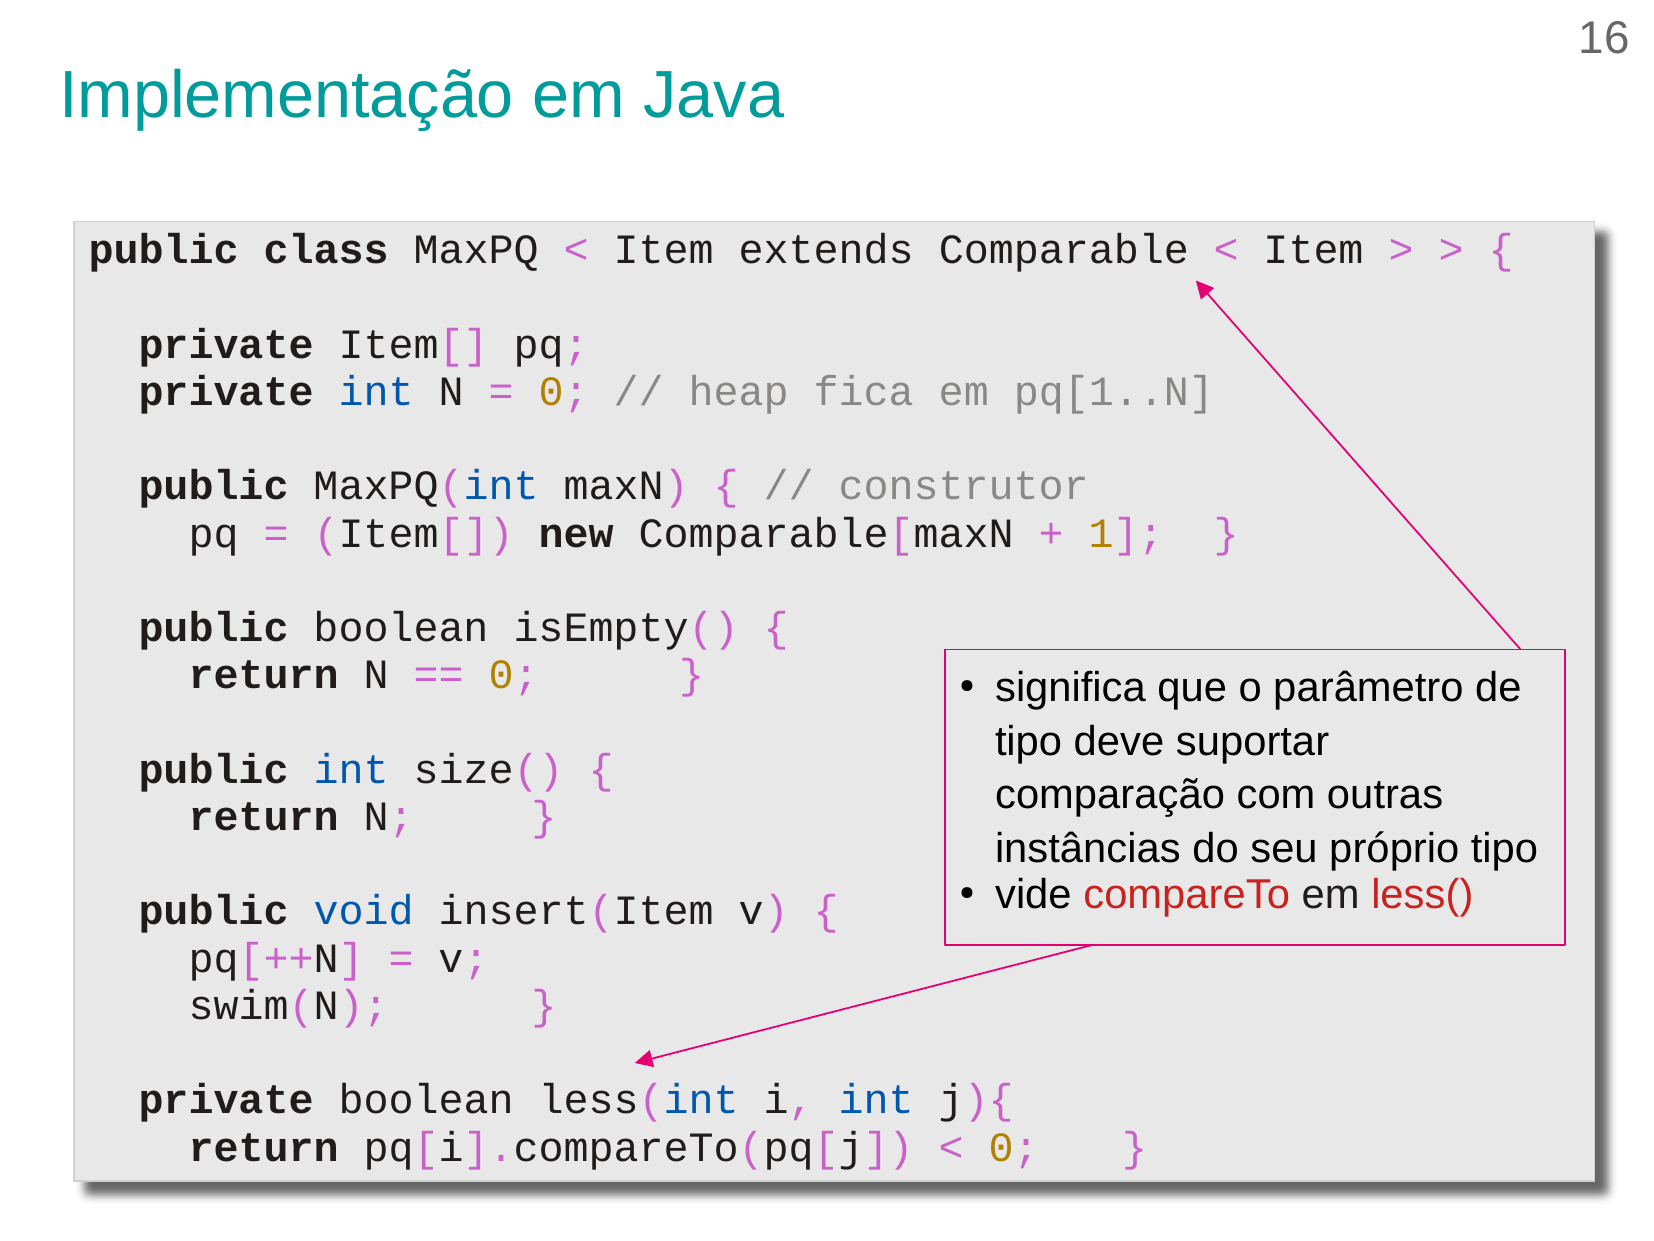

16
# Implementação em Java
public class MaxPQ < Item extends Comparable < Item > > {
 private Item[] pq;
 private int N = 0; // heap fica em pq[1..N]
 public MaxPQ(int maxN) { // construtor
 pq = (Item[]) new Comparable[maxN + 1]; }
 public boolean isEmpty() {
 return N == 0;		}
 public int size() {
 return N;		}
 public void insert(Item v) {
 pq[++N] = v;
 swim(N);		}
 private boolean less(int i, int j){
 return pq[i].compareTo(pq[j]) < 0;		}
significa que o parâmetro de tipo deve suportar comparação com outras instâncias do seu próprio tipo
vide compareTo em less()